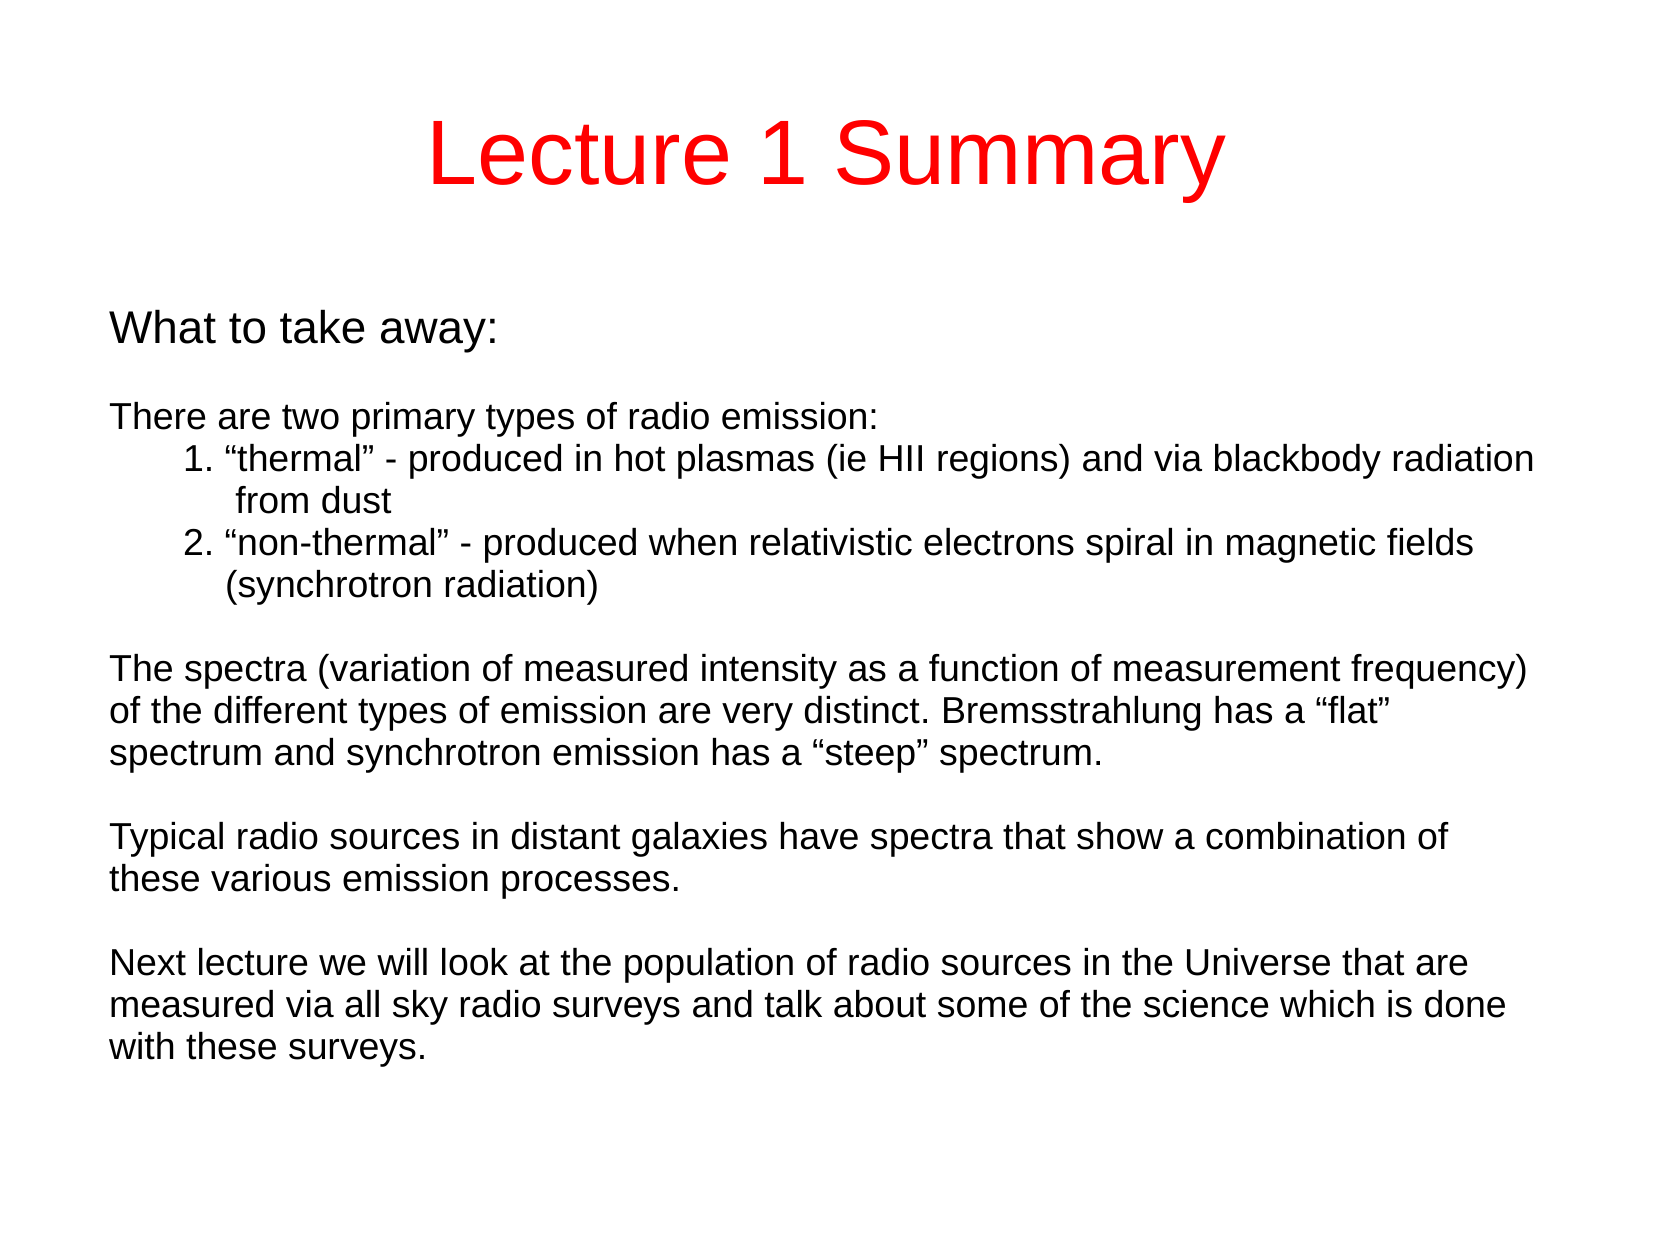

# Lecture 1 Summary
What to take away:
There are two primary types of radio emission:
	1. “thermal” - produced in hot plasmas (ie HII regions) and via blackbody radiation 	 from dust
	2. “non-thermal” - produced when relativistic electrons spiral in magnetic fields 		 (synchrotron radiation)
The spectra (variation of measured intensity as a function of measurement frequency) of the different types of emission are very distinct. Bremsstrahlung has a “flat” spectrum and synchrotron emission has a “steep” spectrum.
Typical radio sources in distant galaxies have spectra that show a combination of these various emission processes.
Next lecture we will look at the population of radio sources in the Universe that are measured via all sky radio surveys and talk about some of the science which is done with these surveys.